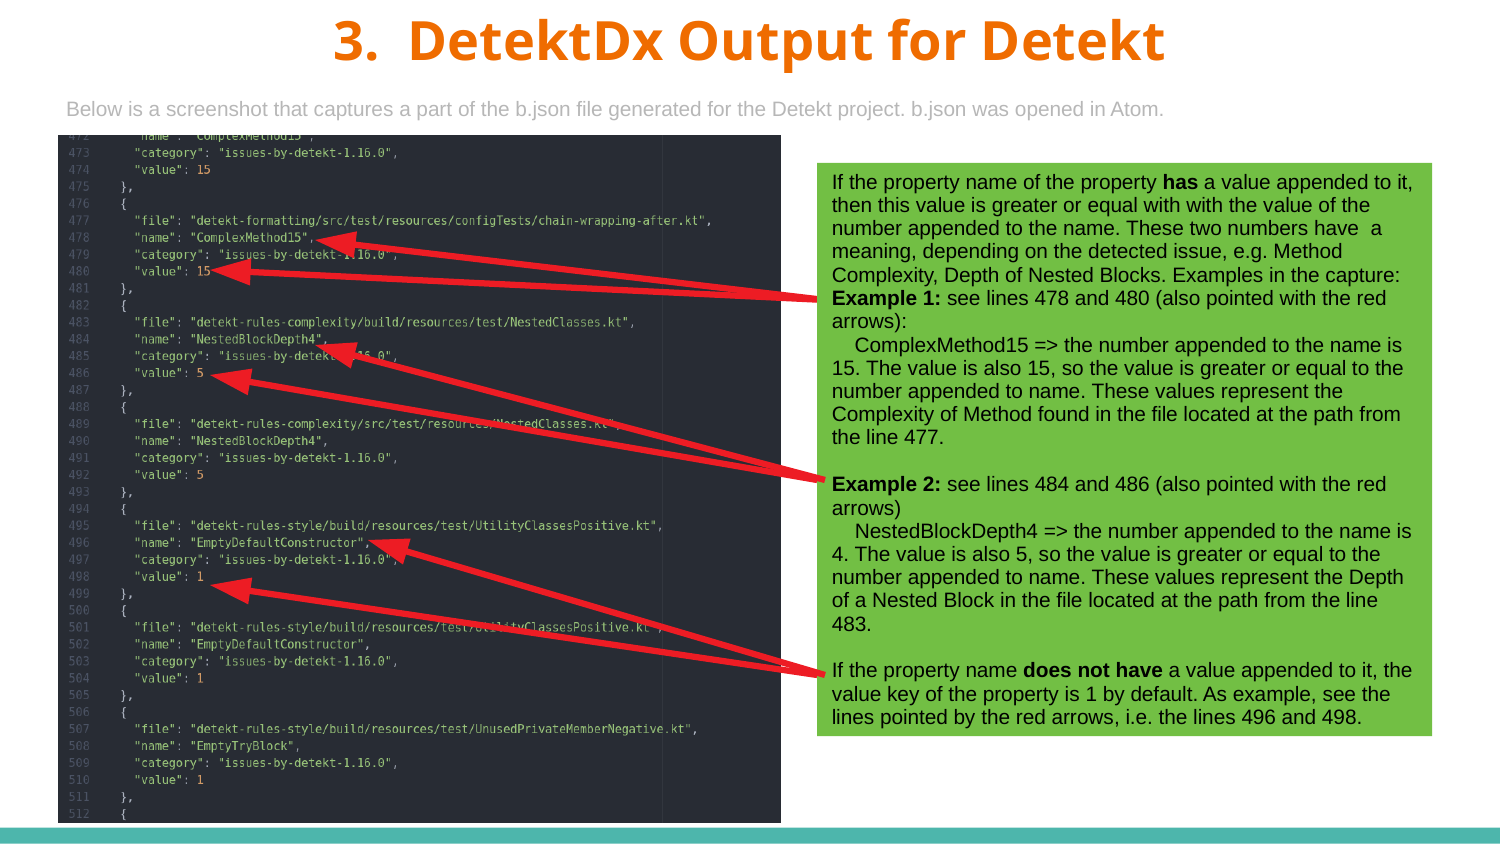

# 3. DetektDx Output for Detekt
Below is a screenshot that captures a part of the b.json file generated for the Detekt project. b.json was opened in Atom.
If the property name of the property has a value appended to it, then this value is greater or equal with with the value of the number appended to the name. These two numbers have a meaning, depending on the detected issue, e.g. Method Complexity, Depth of Nested Blocks. Examples in the capture:
Example 1: see lines 478 and 480 (also pointed with the red arrows):
 ComplexMethod15 => the number appended to the name is 15. The value is also 15, so the value is greater or equal to the number appended to name. These values represent the Complexity of Method found in the file located at the path from the line 477.
Example 2: see lines 484 and 486 (also pointed with the red arrows)
 NestedBlockDepth4 => the number appended to the name is 4. The value is also 5, so the value is greater or equal to the number appended to name. These values represent the Depth of a Nested Block in the file located at the path from the line 483.
If the property name does not have a value appended to it, the value key of the property is 1 by default. As example, see the lines pointed by the red arrows, i.e. the lines 496 and 498.